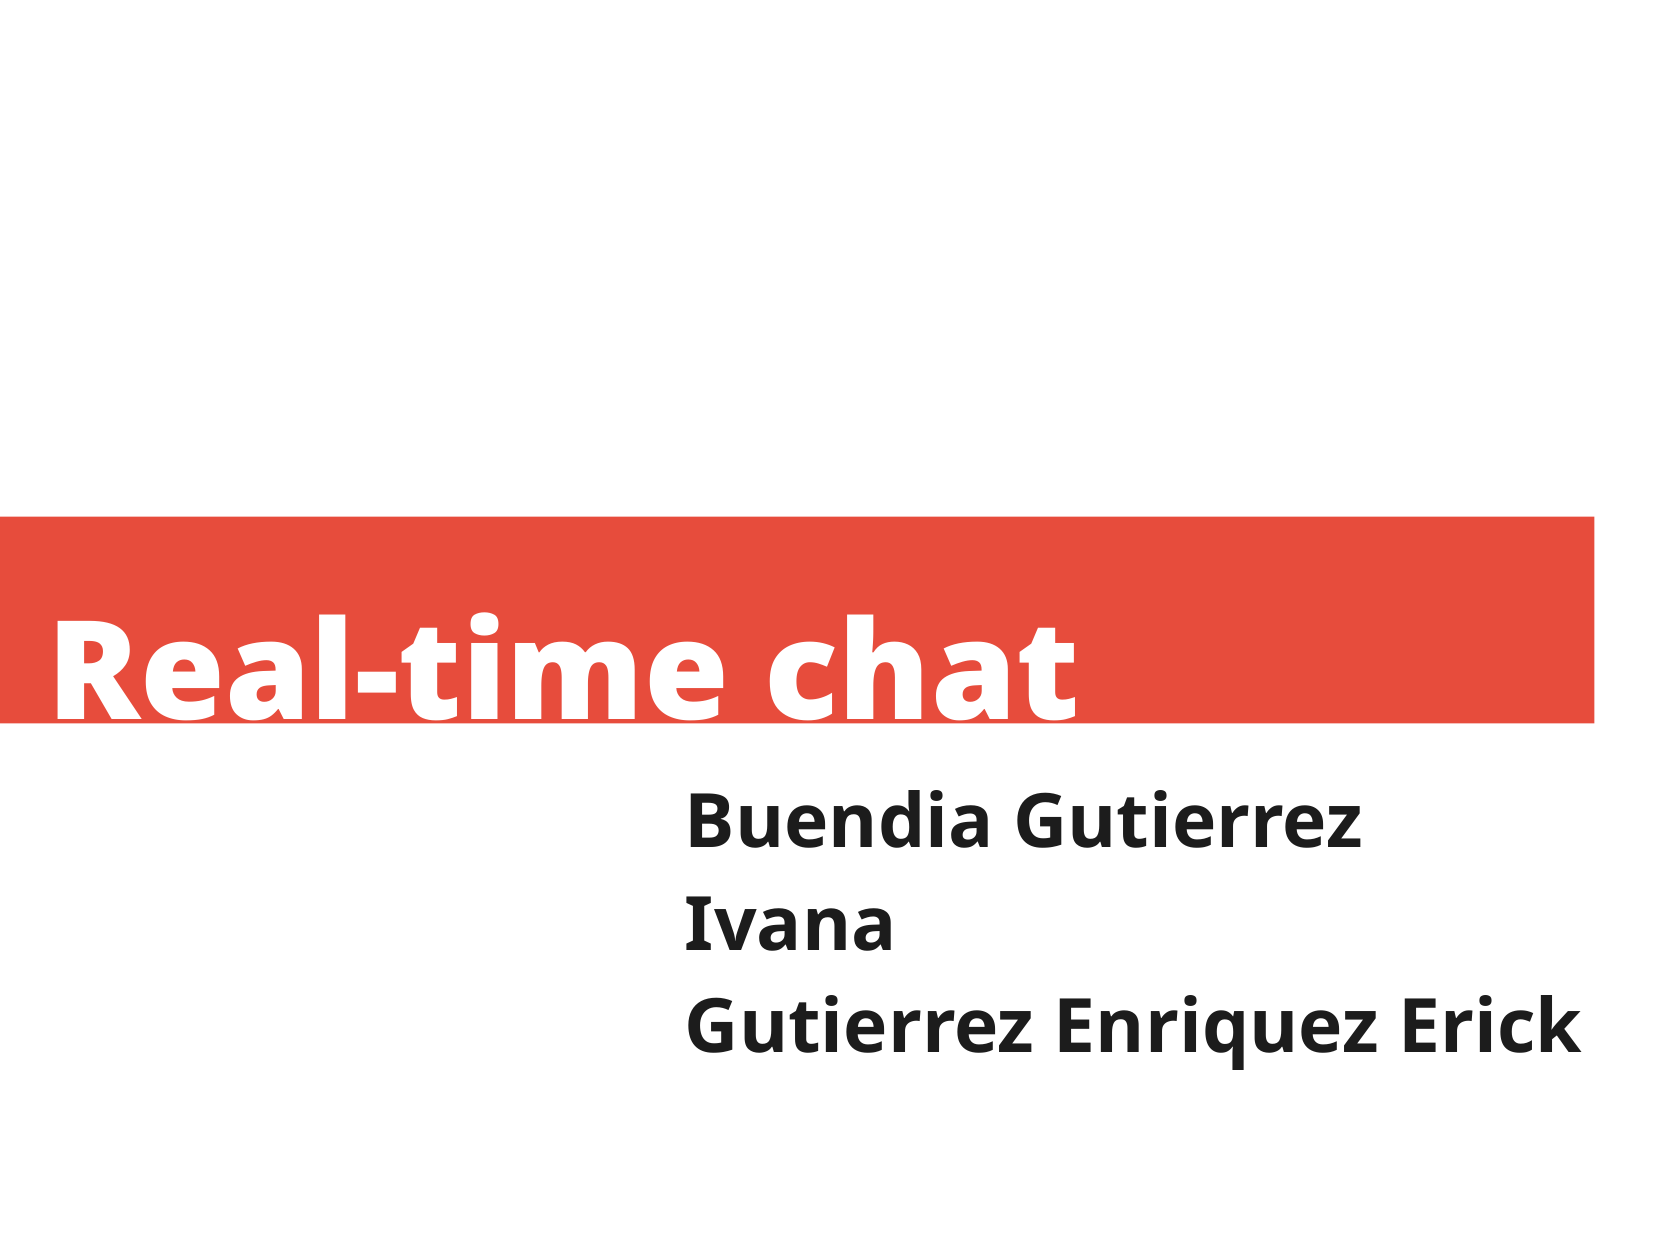

# Real-time chat
Buendia Gutierrez Ivana
Gutierrez Enriquez Erick